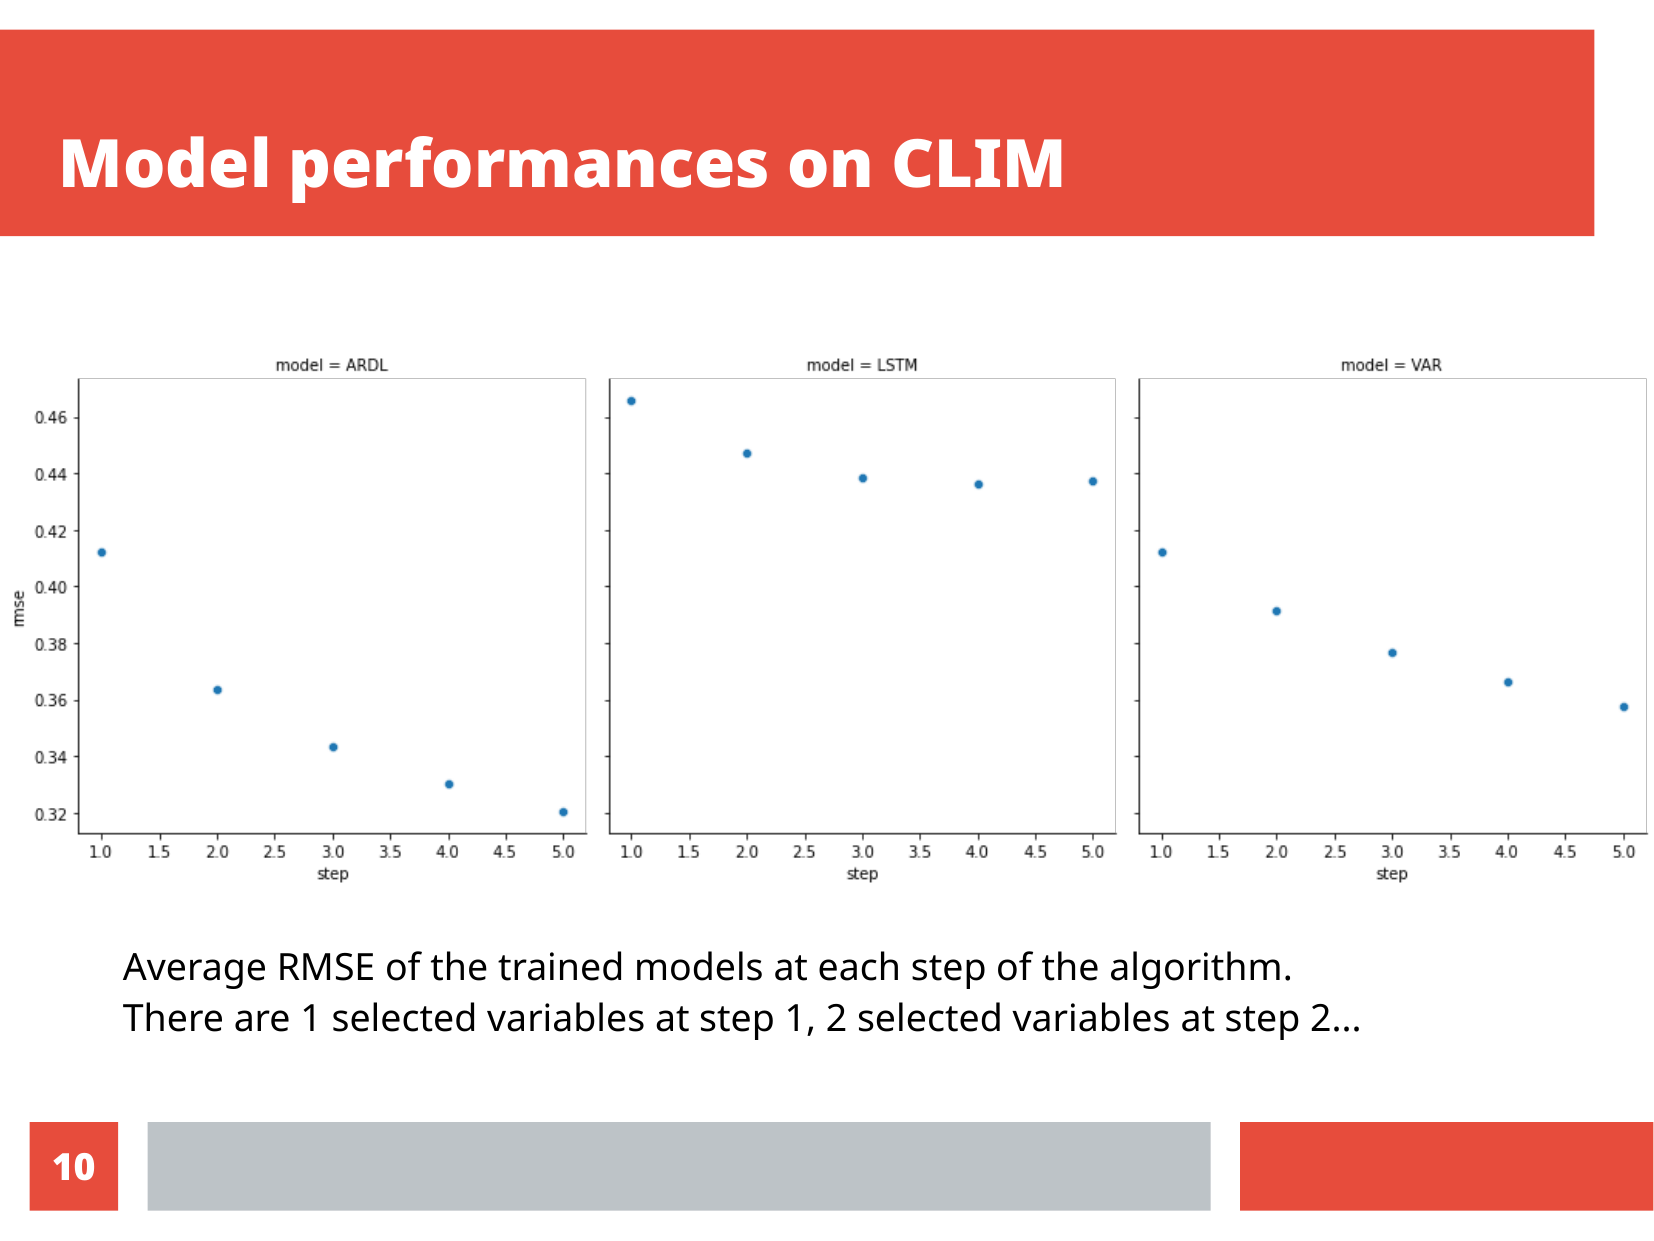

# Model performances on CLIM
Average RMSE of the trained models at each step of the algorithm.
There are 1 selected variables at step 1, 2 selected variables at step 2...
10